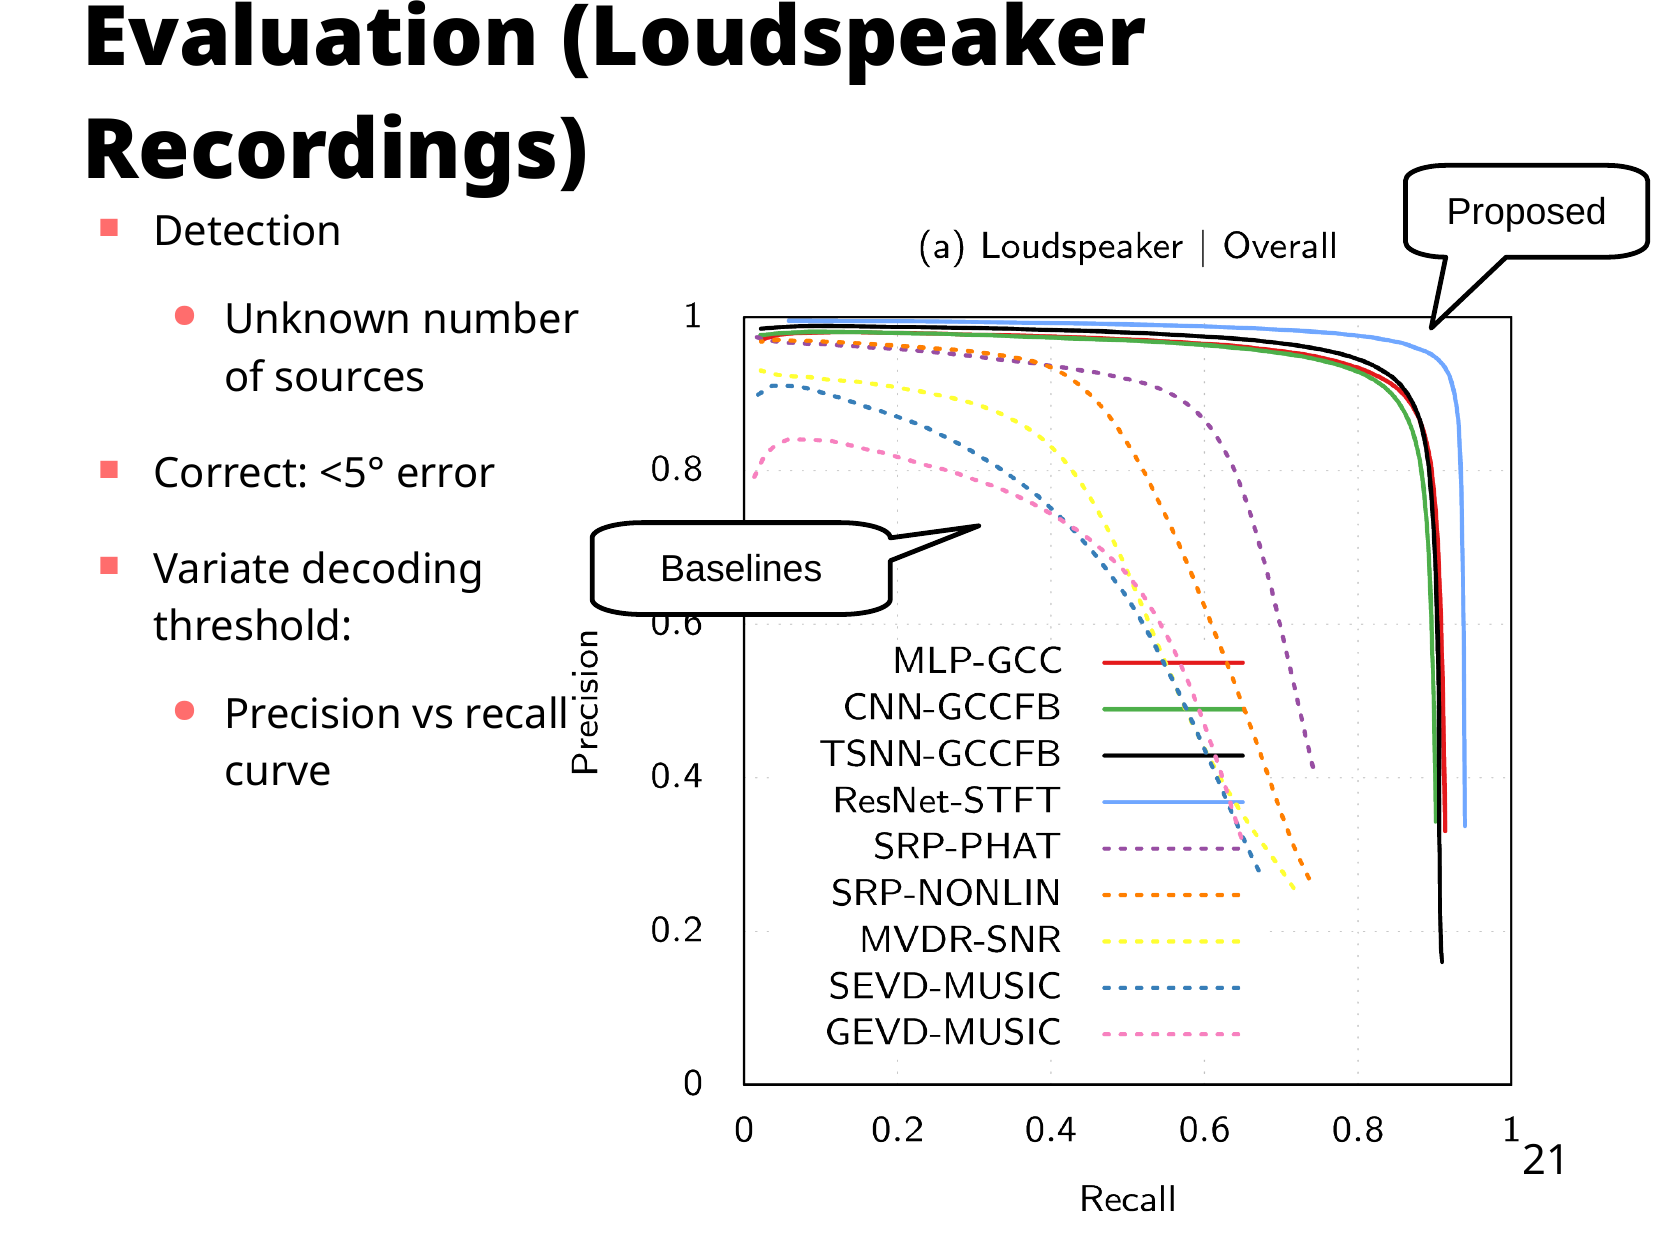

# Evaluation (Loudspeaker Recordings)
Proposed
Detection
Unknown number of sources
Correct: <5° error
Variate decoding threshold:
Precision vs recall curve
Baselines
21